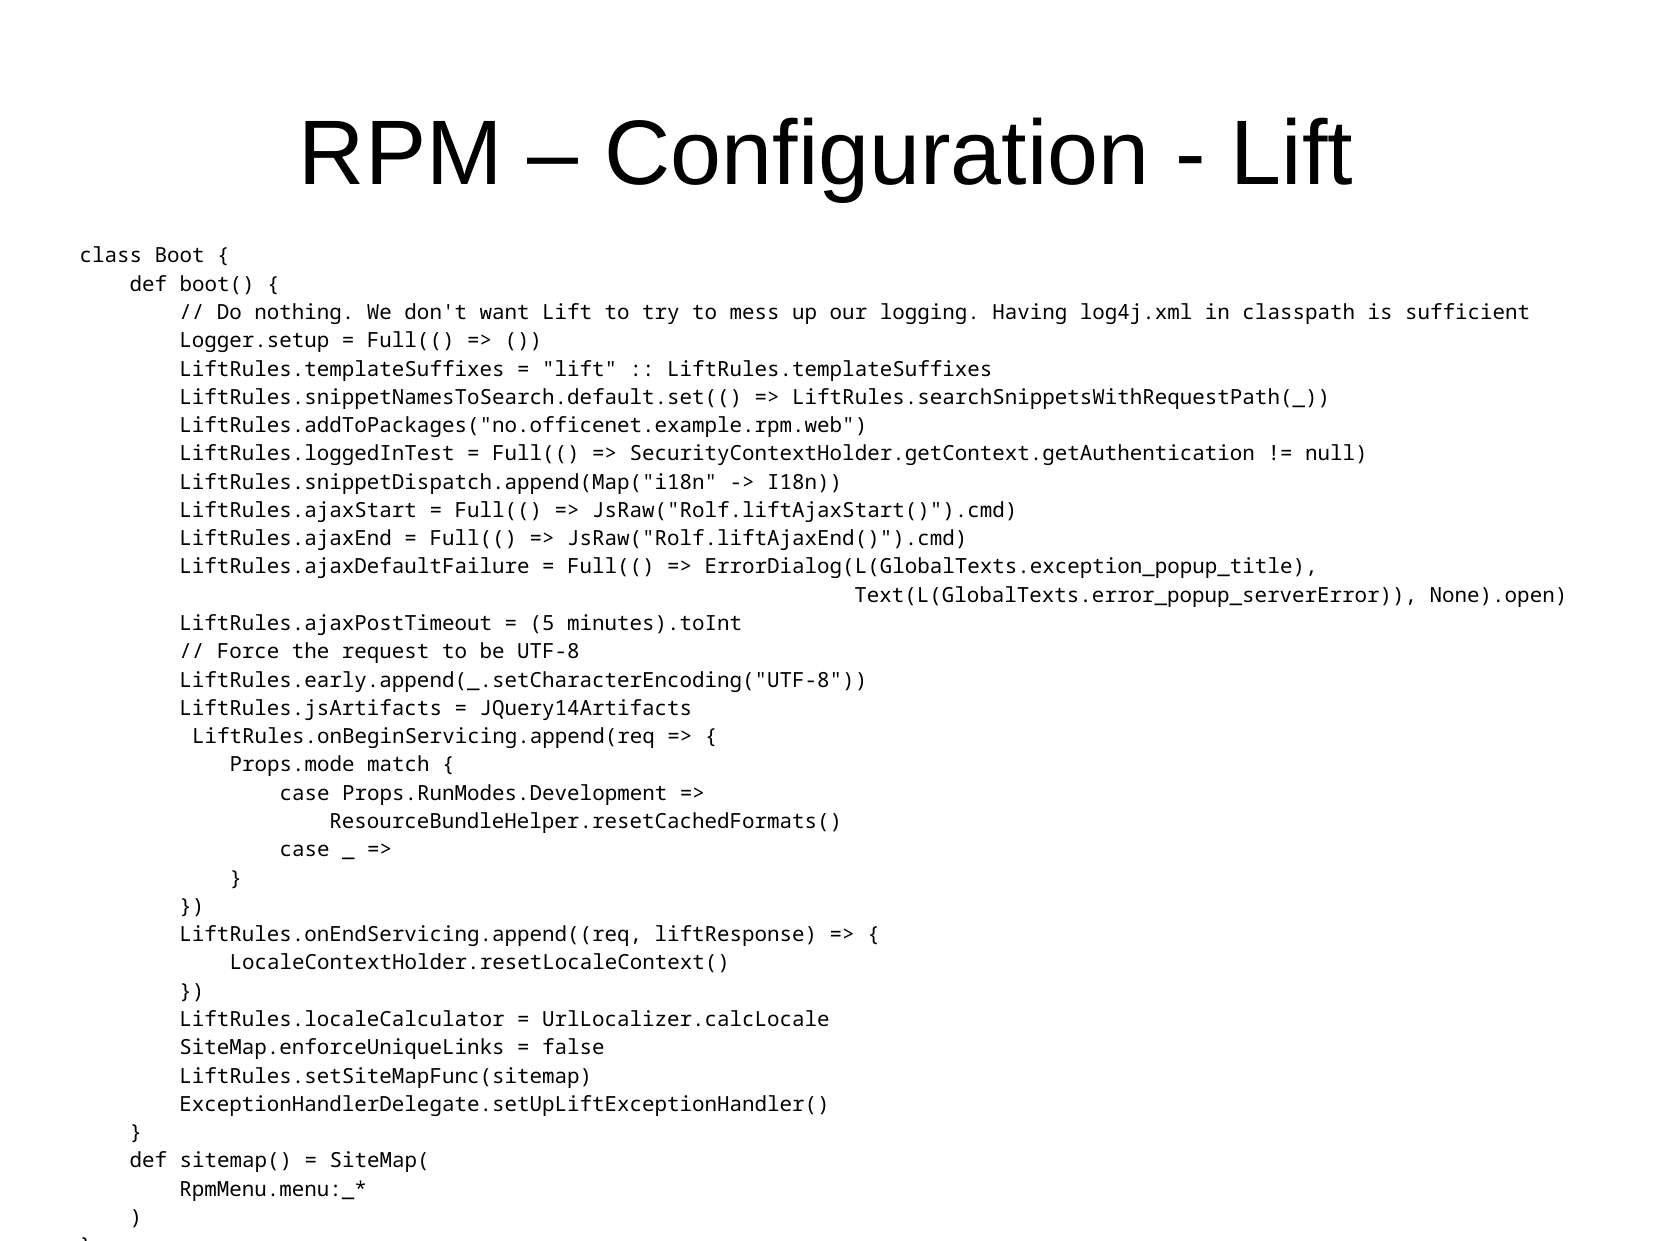

# RPM – Configuration - Lift
class Boot {
 def boot() {
 // Do nothing. We don't want Lift to try to mess up our logging. Having log4j.xml in classpath is sufficient
 Logger.setup = Full(() => ())
 LiftRules.templateSuffixes = "lift" :: LiftRules.templateSuffixes
 LiftRules.snippetNamesToSearch.default.set(() => LiftRules.searchSnippetsWithRequestPath(_))
 LiftRules.addToPackages("no.officenet.example.rpm.web")
 LiftRules.loggedInTest = Full(() => SecurityContextHolder.getContext.getAuthentication != null)
 LiftRules.snippetDispatch.append(Map("i18n" -> I18n))
 LiftRules.ajaxStart = Full(() => JsRaw("Rolf.liftAjaxStart()").cmd)
 LiftRules.ajaxEnd = Full(() => JsRaw("Rolf.liftAjaxEnd()").cmd)
 LiftRules.ajaxDefaultFailure = Full(() => ErrorDialog(L(GlobalTexts.exception_popup_title),
 Text(L(GlobalTexts.error_popup_serverError)), None).open)
 LiftRules.ajaxPostTimeout = (5 minutes).toInt
 // Force the request to be UTF-8
 LiftRules.early.append(_.setCharacterEncoding("UTF-8"))
 LiftRules.jsArtifacts = JQuery14Artifacts
 LiftRules.onBeginServicing.append(req => {
 Props.mode match {
 case Props.RunModes.Development =>
 ResourceBundleHelper.resetCachedFormats()
 case _ =>
 }
 })
 LiftRules.onEndServicing.append((req, liftResponse) => {
 LocaleContextHolder.resetLocaleContext()
 })
 LiftRules.localeCalculator = UrlLocalizer.calcLocale
 SiteMap.enforceUniqueLinks = false
 LiftRules.setSiteMapFunc(sitemap)
 ExceptionHandlerDelegate.setUpLiftExceptionHandler()
 }
 def sitemap() = SiteMap(
 RpmMenu.menu:_*
 )
}